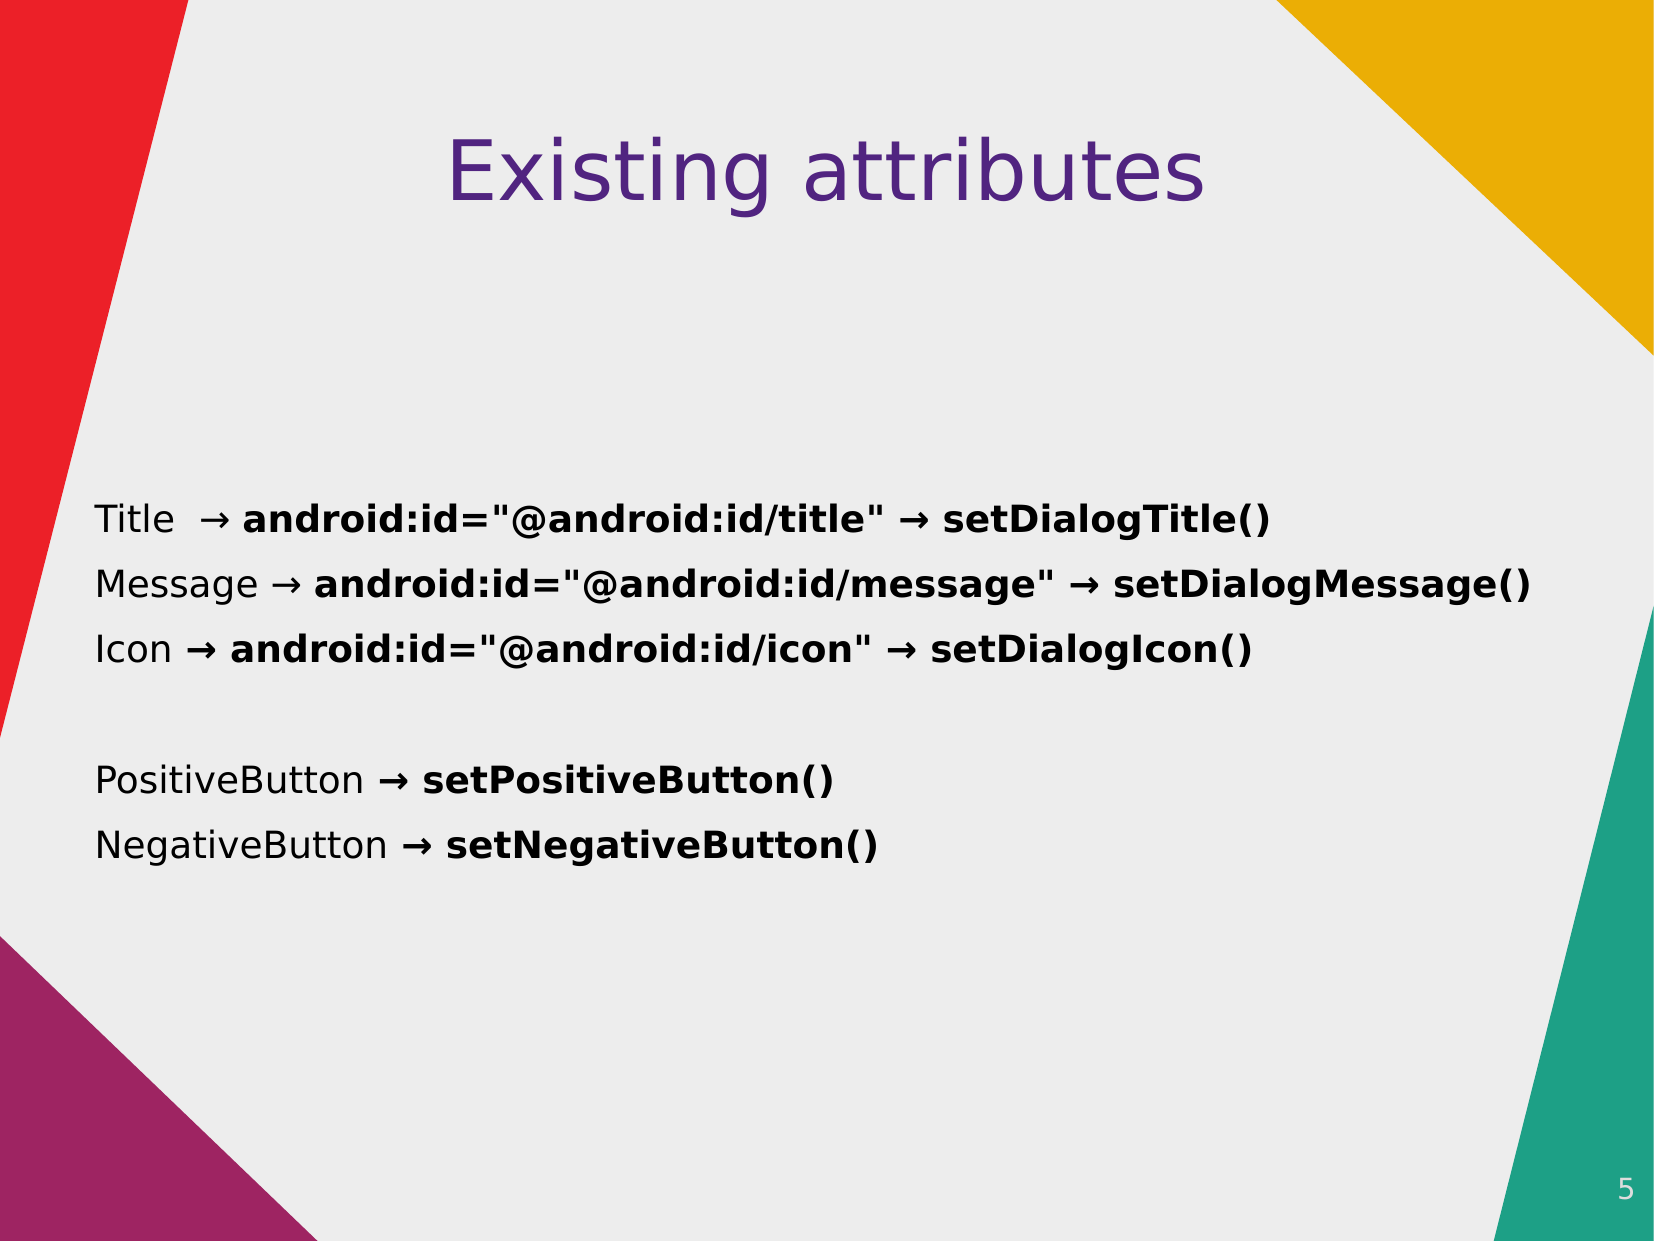

# Existing attributes
Title → android:id="@android:id/title" → setDialogTitle()
Message → android:id="@android:id/message" → setDialogMessage()
Icon → android:id="@android:id/icon" → setDialogIcon()
PositiveButton → setPositiveButton()
NegativeButton → setNegativeButton()
5